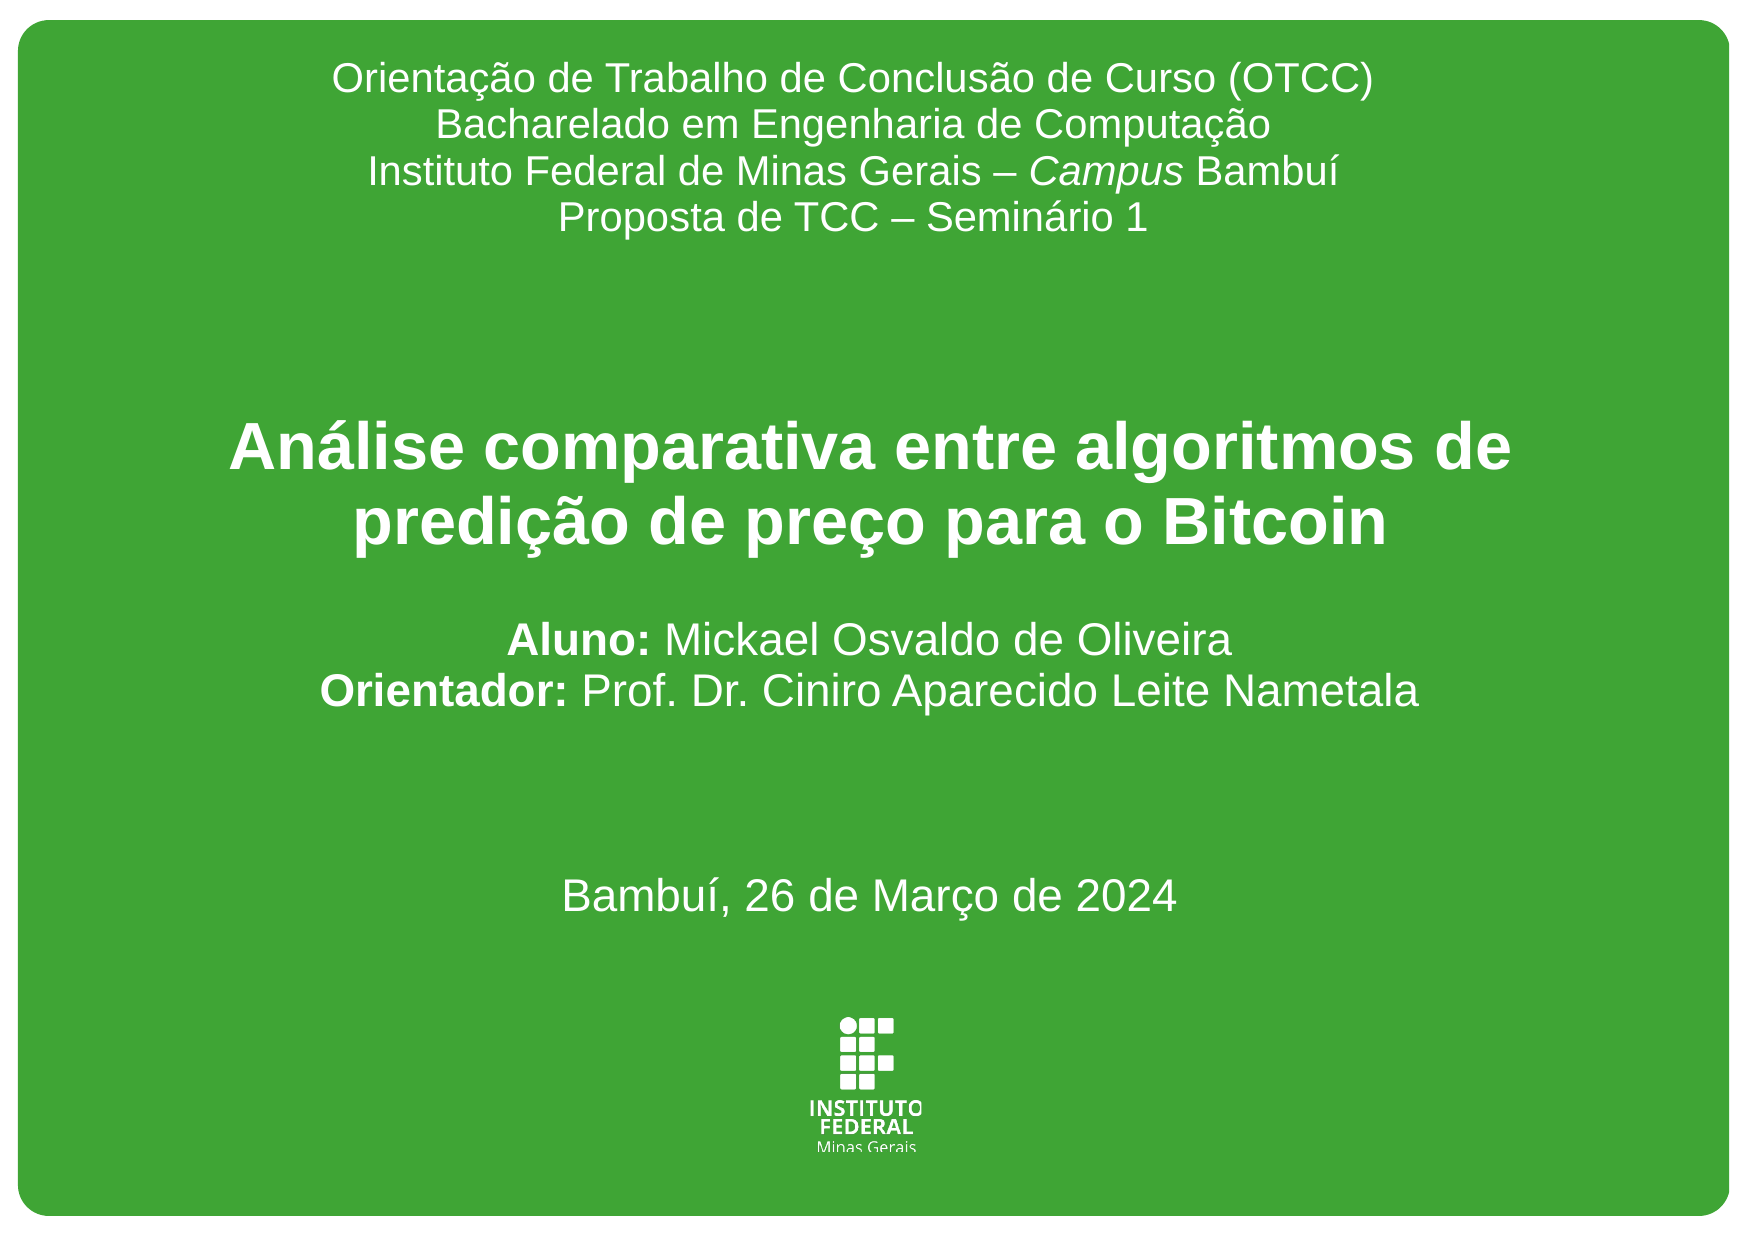

Orientação de Trabalho de Conclusão de Curso (OTCC)
Bacharelado em Engenharia de Computação
Instituto Federal de Minas Gerais – Campus Bambuí
Proposta de TCC – Seminário 1
Análise comparativa entre algoritmos de predição de preço para o Bitcoin
Aluno: Mickael Osvaldo de Oliveira
Orientador: Prof. Dr. Ciniro Aparecido Leite Nametala
Bambuí, 26 de Março de 2024